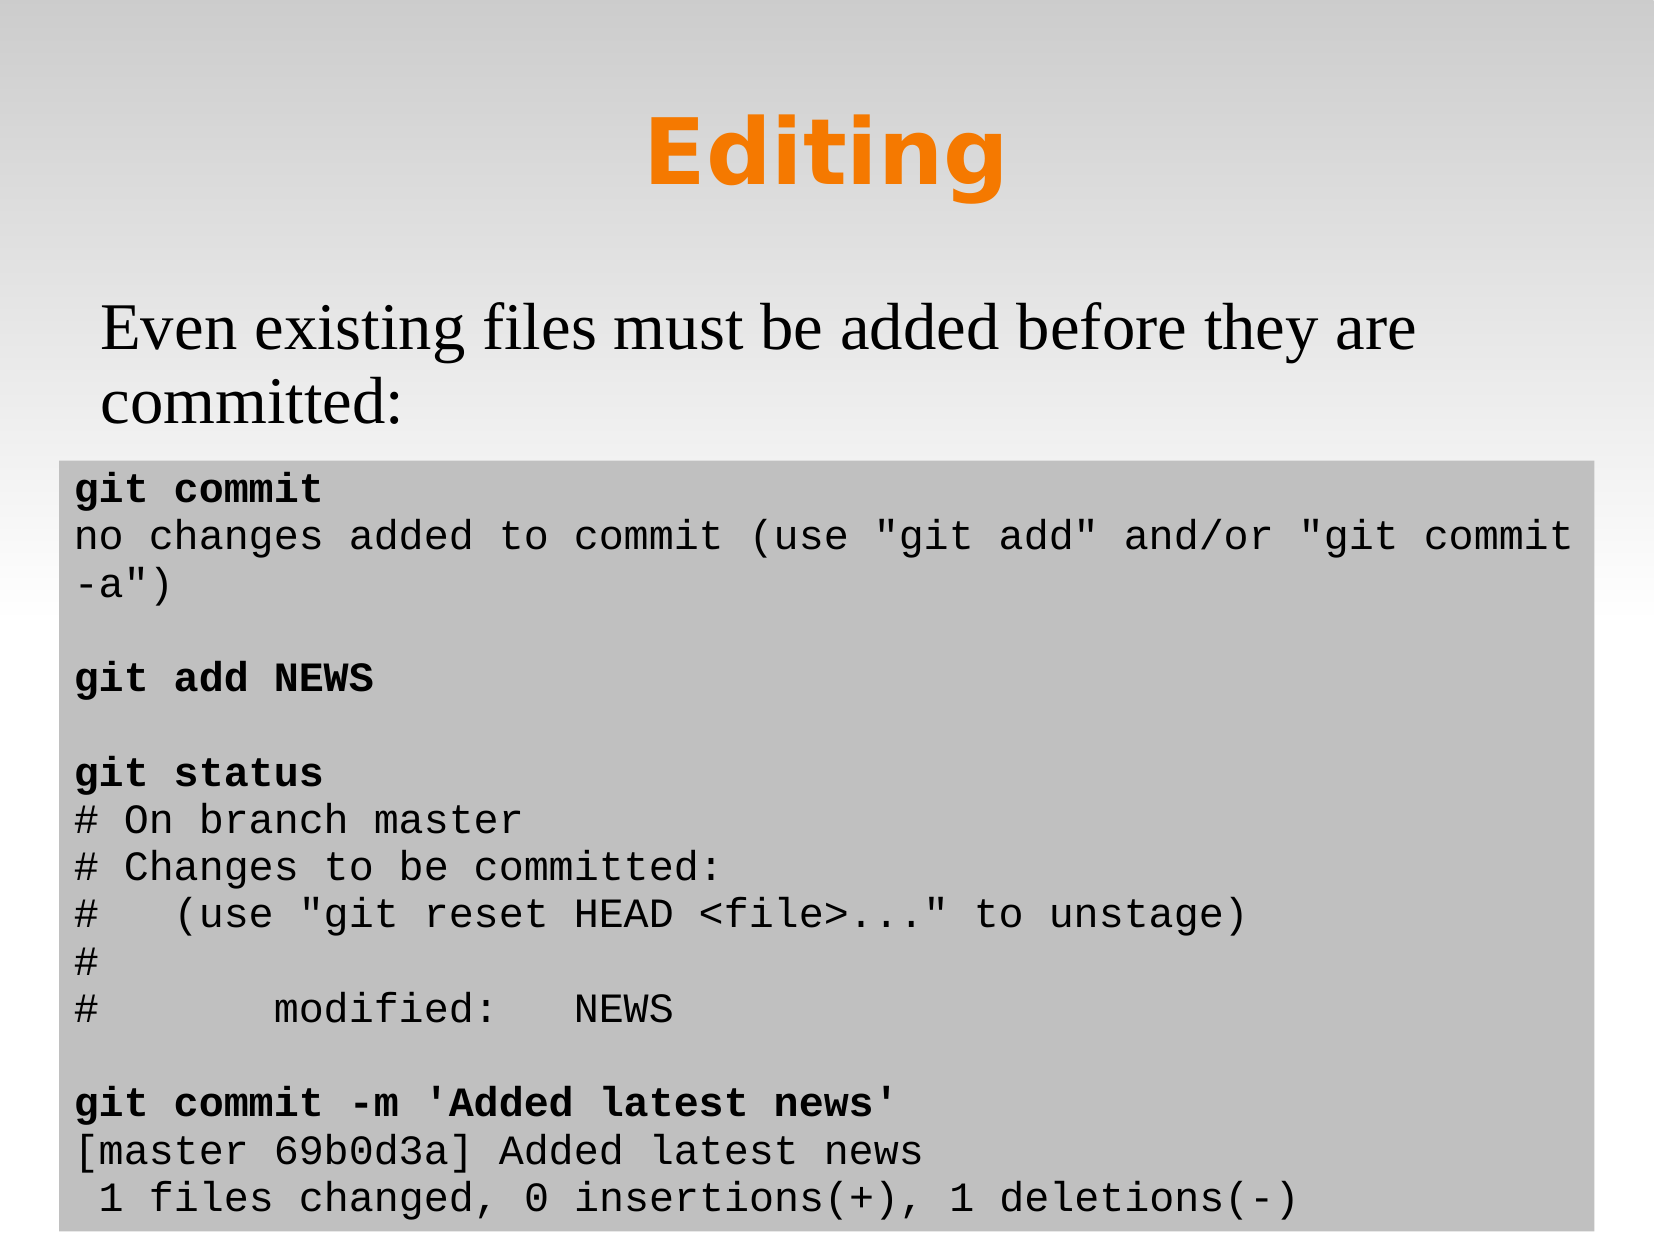

# Editing
Even existing files must be added before they are committed:
git commit
no changes added to commit (use "git add" and/or "git commit -a")
git add NEWS
git status
# On branch master
# Changes to be committed:
# (use "git reset HEAD <file>..." to unstage)
#
# modified: NEWS
git commit -m 'Added latest news'
[master 69b0d3a] Added latest news
 1 files changed, 0 insertions(+), 1 deletions(-)